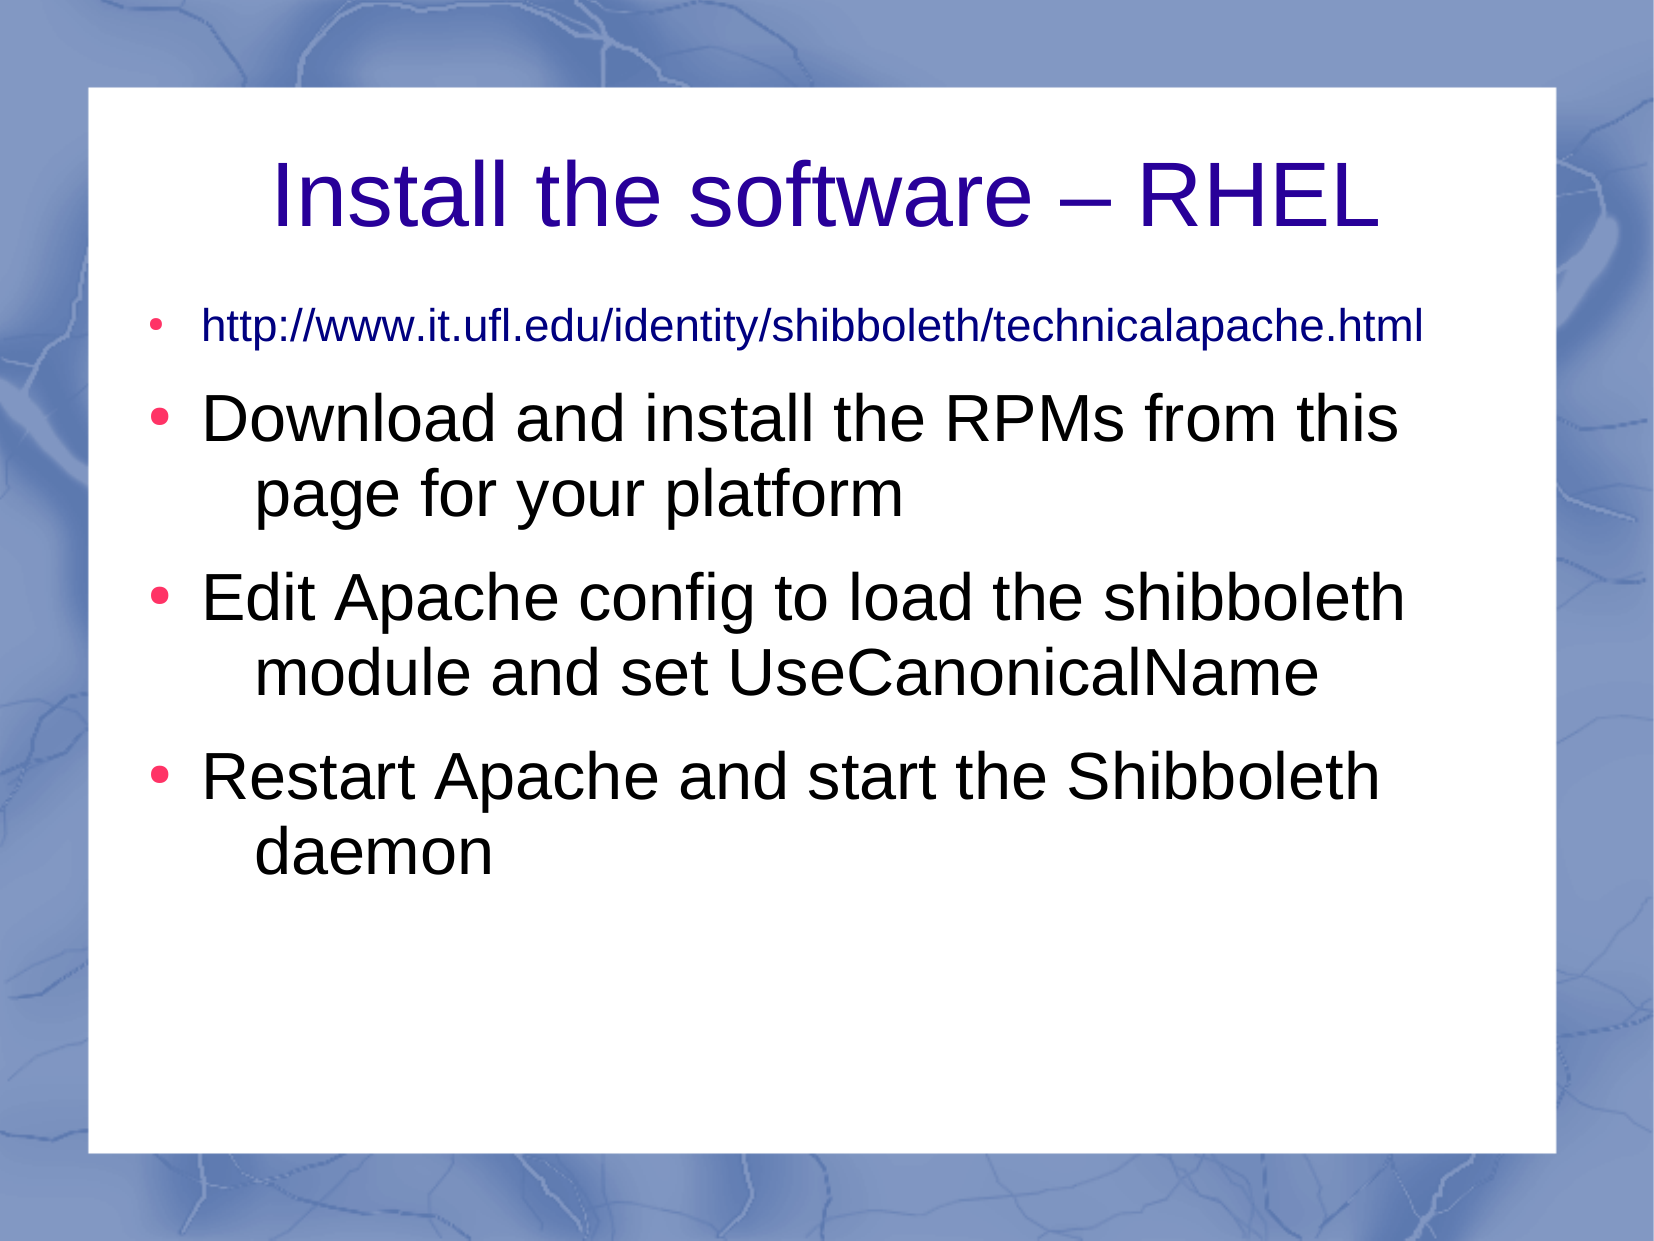

# Install the software – RHEL
http://www.it.ufl.edu/identity/shibboleth/technicalapache.html
Download and install the RPMs from this page for your platform
Edit Apache config to load the shibboleth module and set UseCanonicalName
Restart Apache and start the Shibboleth daemon